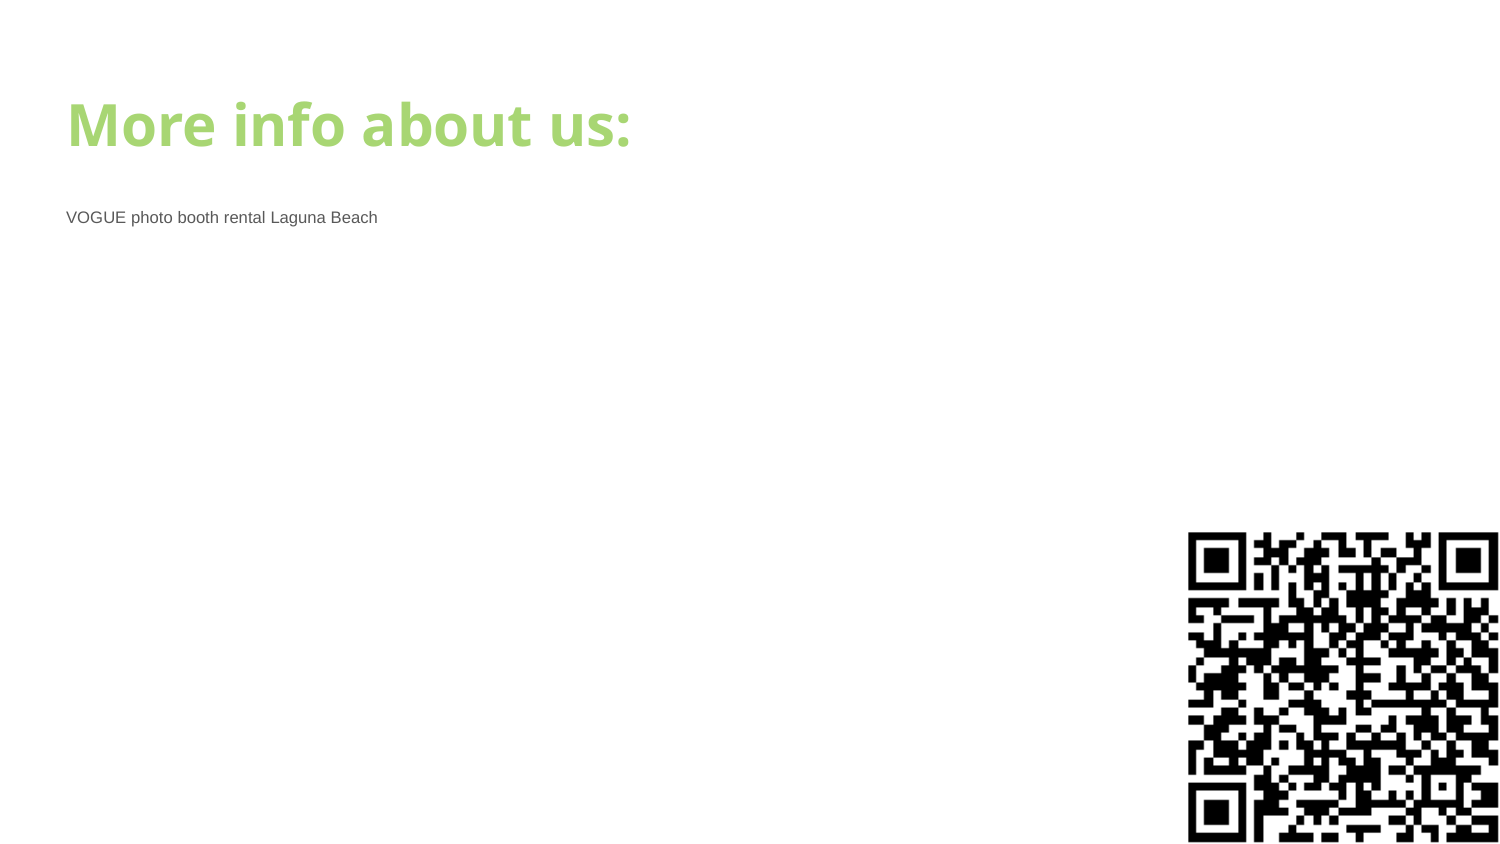

# More info about us:
VOGUE photo booth rental Laguna Beach